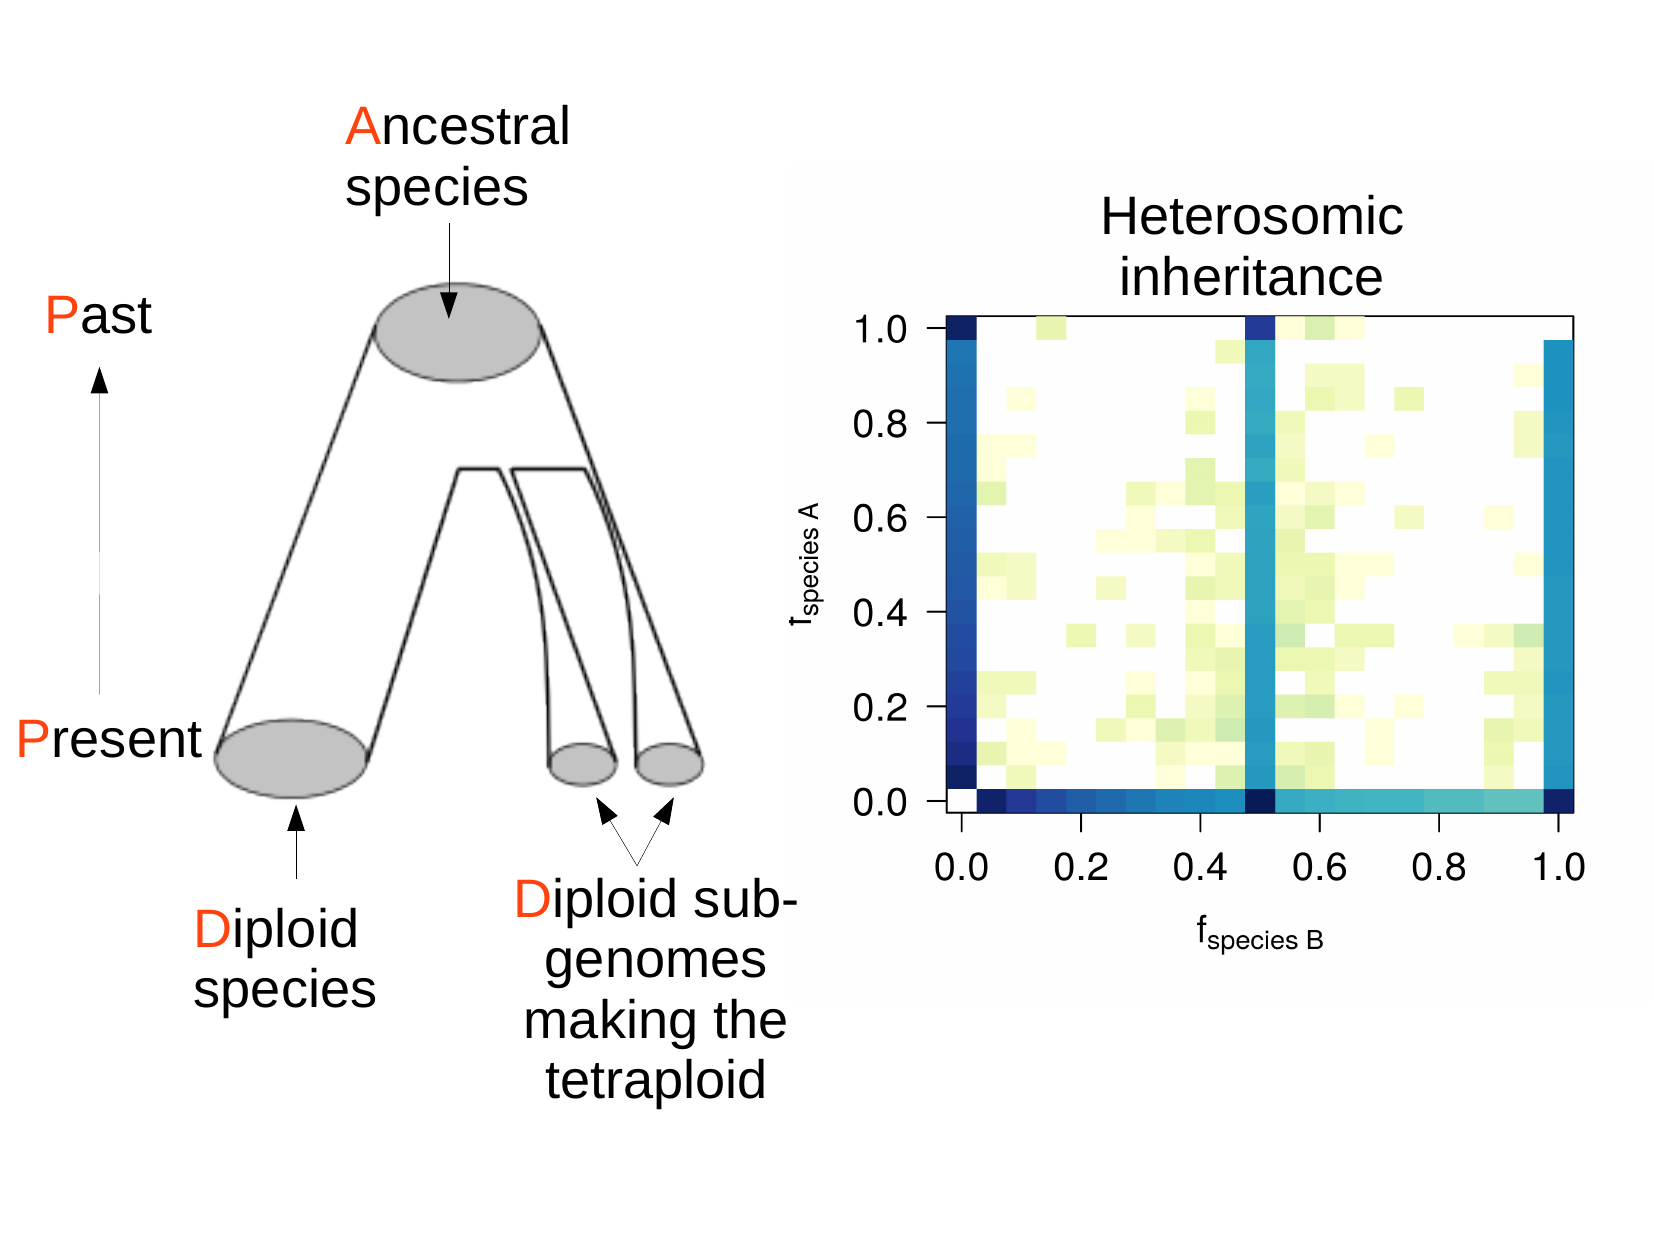

Ancestral species
Heterosomic inheritance
Past
Present
Diploid sub-genomes
making the tetraploid
Diploid species